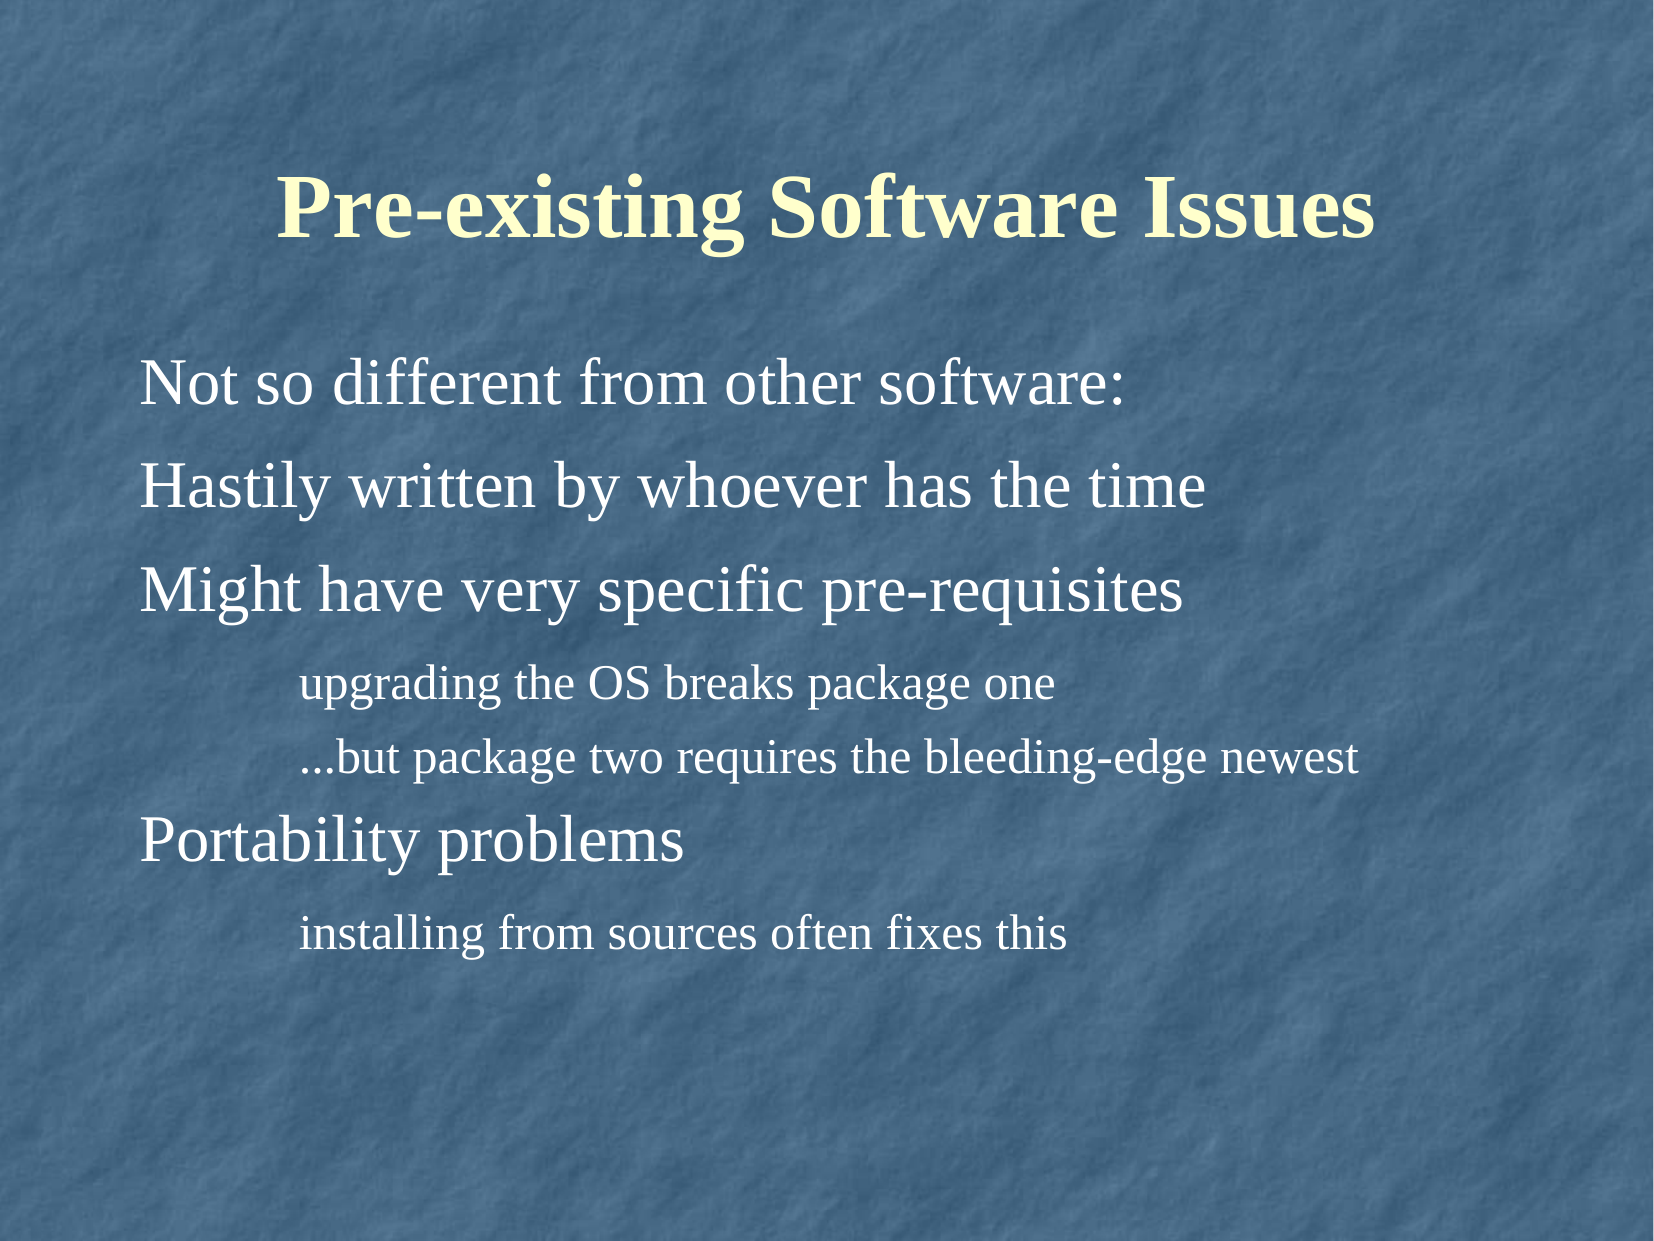

# Pre-existing Software Issues
Not so different from other software:
Hastily written by whoever has the time
Might have very specific pre-requisites
upgrading the OS breaks package one
...but package two requires the bleeding-edge newest
Portability problems
installing from sources often fixes this